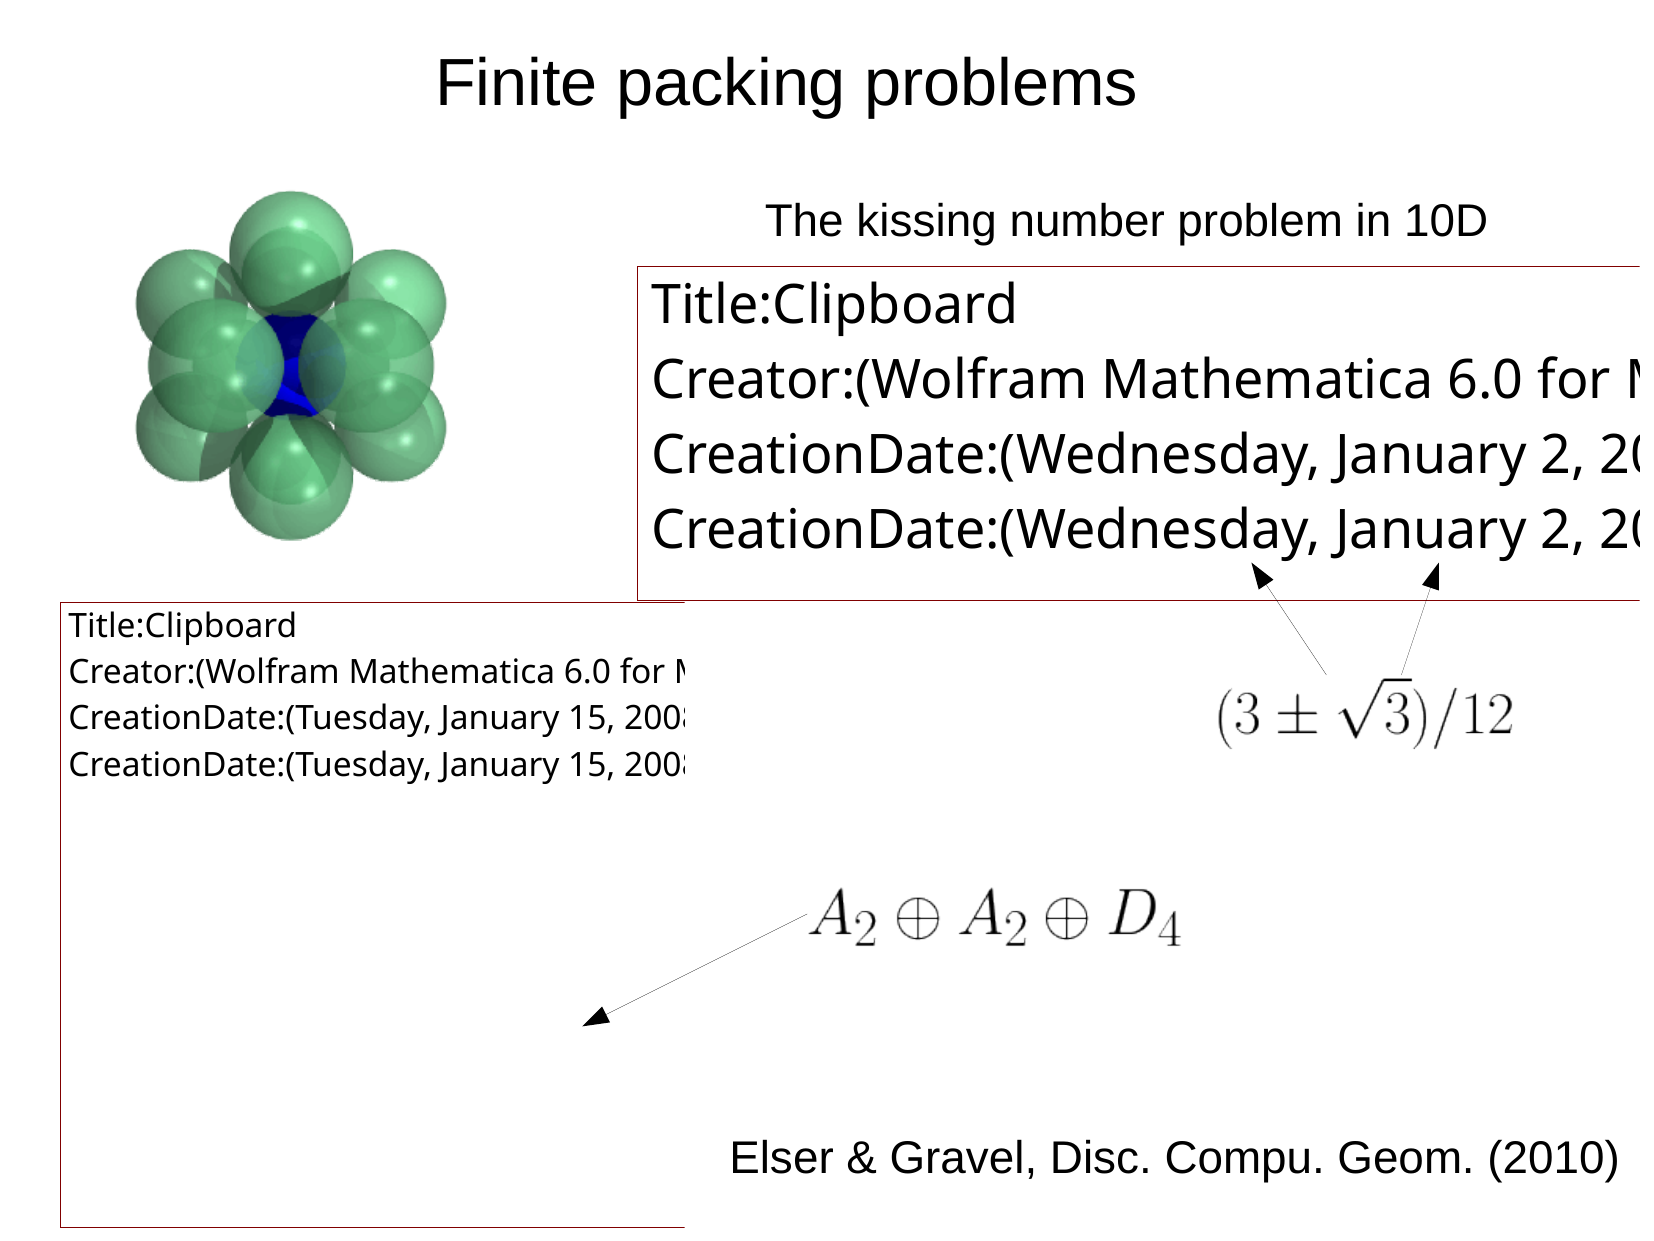

Finite packing problems
The kissing number problem in 10D
Elser & Gravel, Disc. Compu. Geom. (2010)